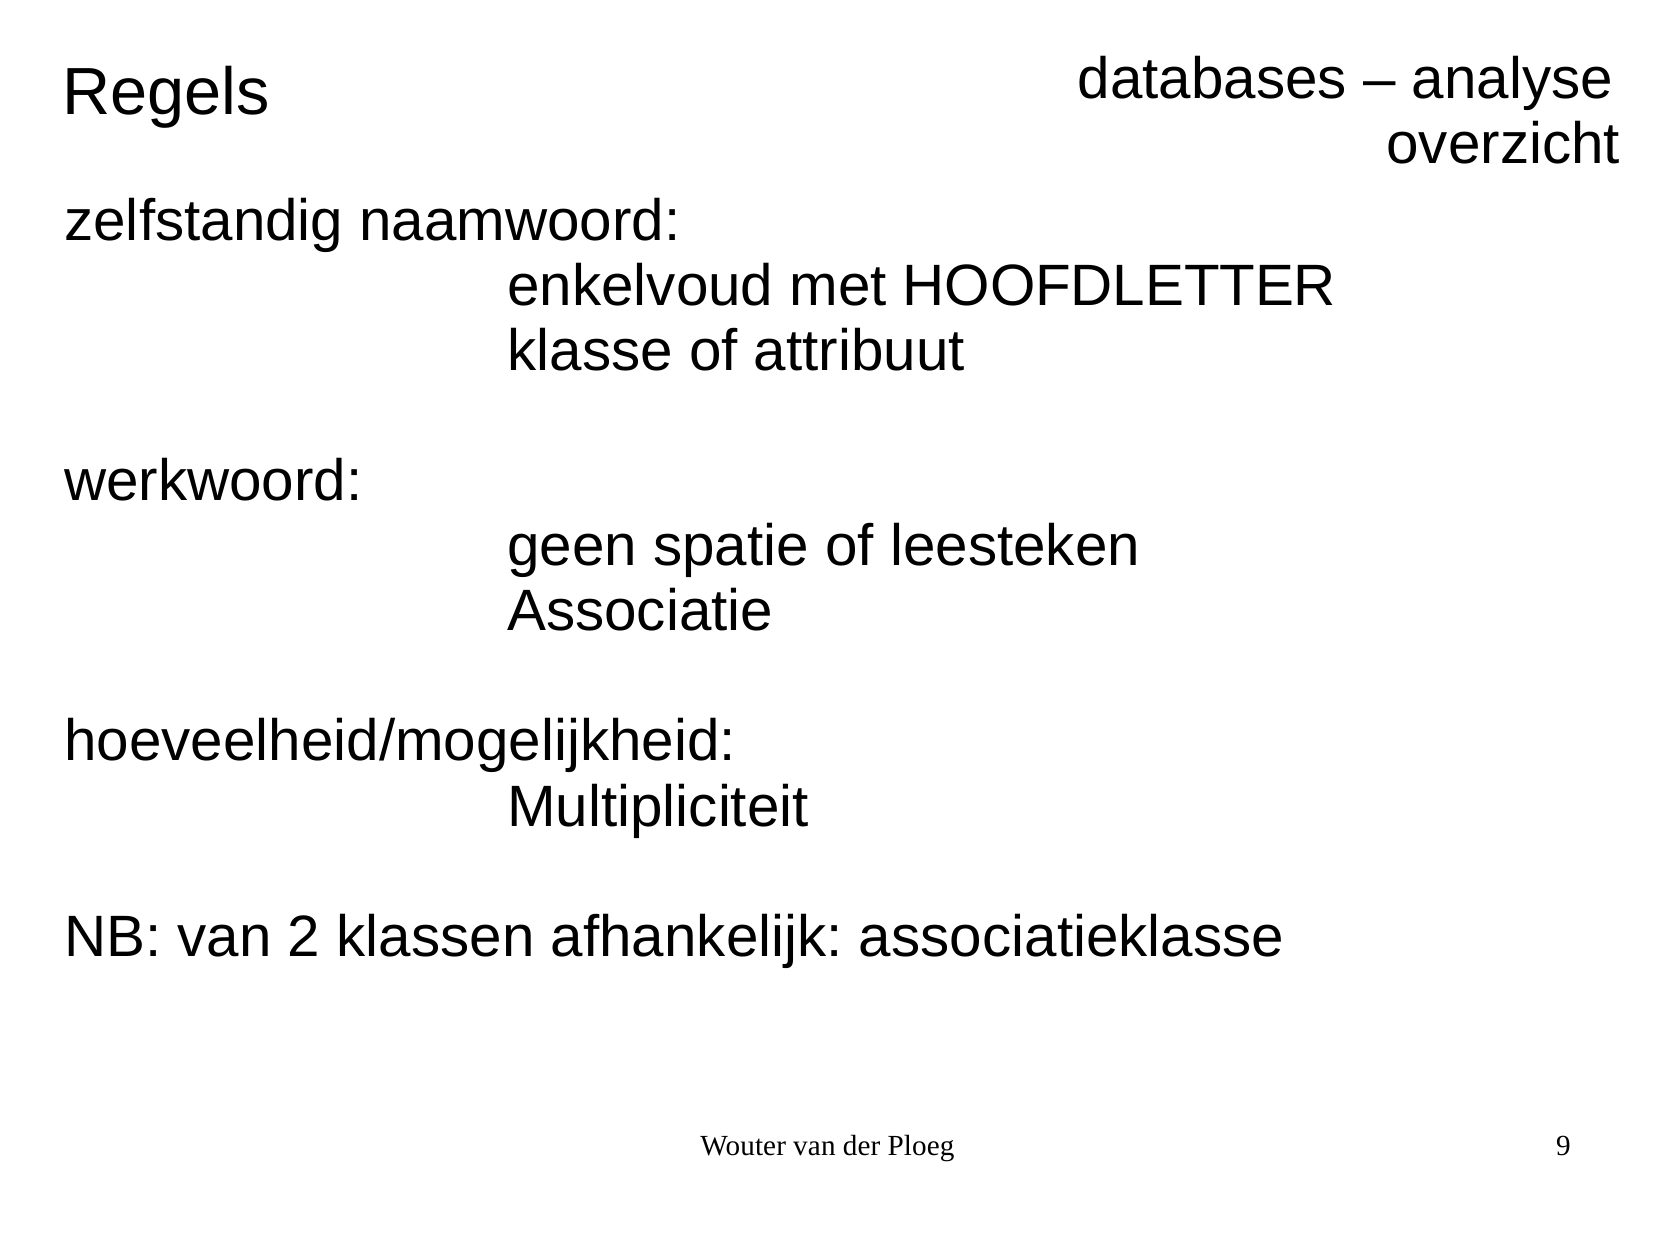

databases – analyse
 overzicht
Regels
zelfstandig naamwoord:
						enkelvoud met HOOFDLETTER
						klasse of attribuut
werkwoord:
						geen spatie of leesteken
						Associatie
hoeveelheid/mogelijkheid:
						Multipliciteit
NB: van 2 klassen afhankelijk: associatieklasse
Wouter van der Ploeg
9